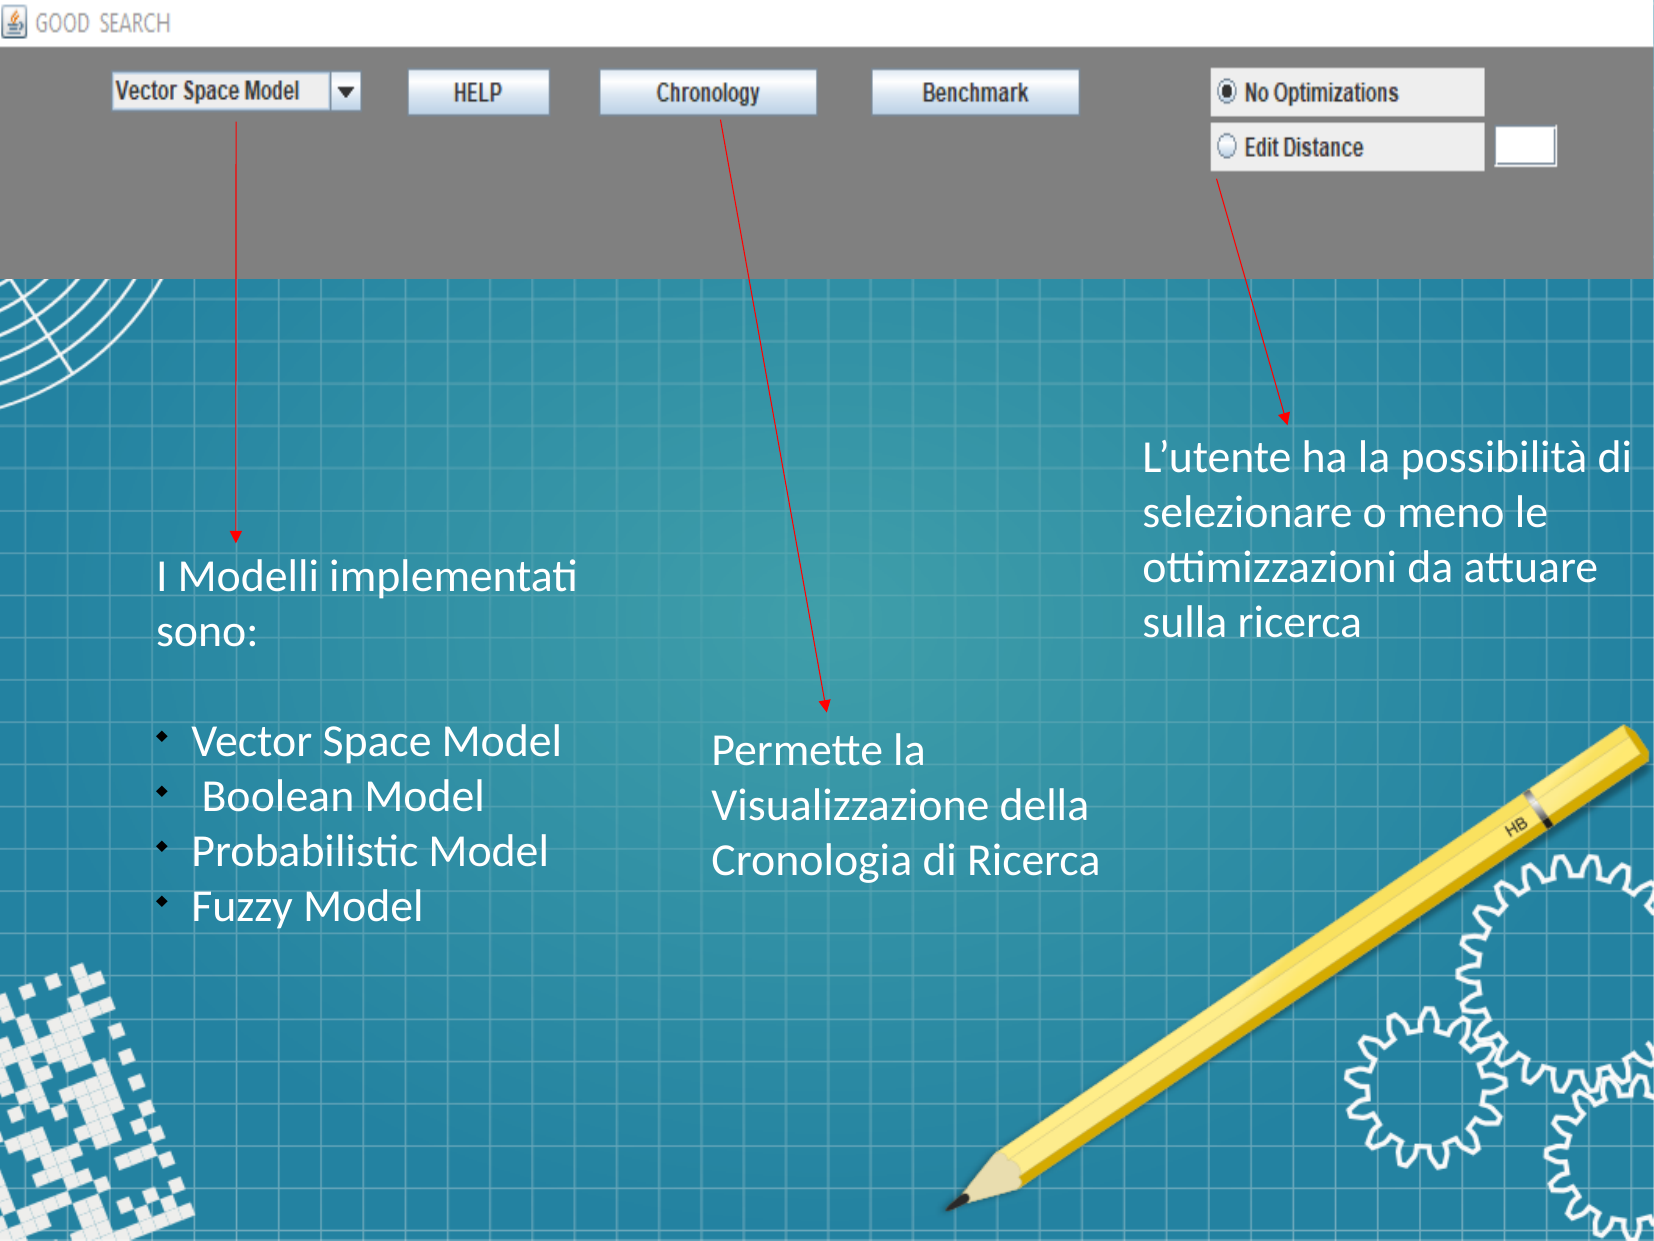

L’utente ha la possibilità di selezionare o meno le ottimizzazioni da attuare sulla ricerca
I Modelli implementati sono:
Vector Space Model
 Boolean Model
Probabilistic Model
Fuzzy Model
Permette la Visualizzazione della Cronologia di Ricerca